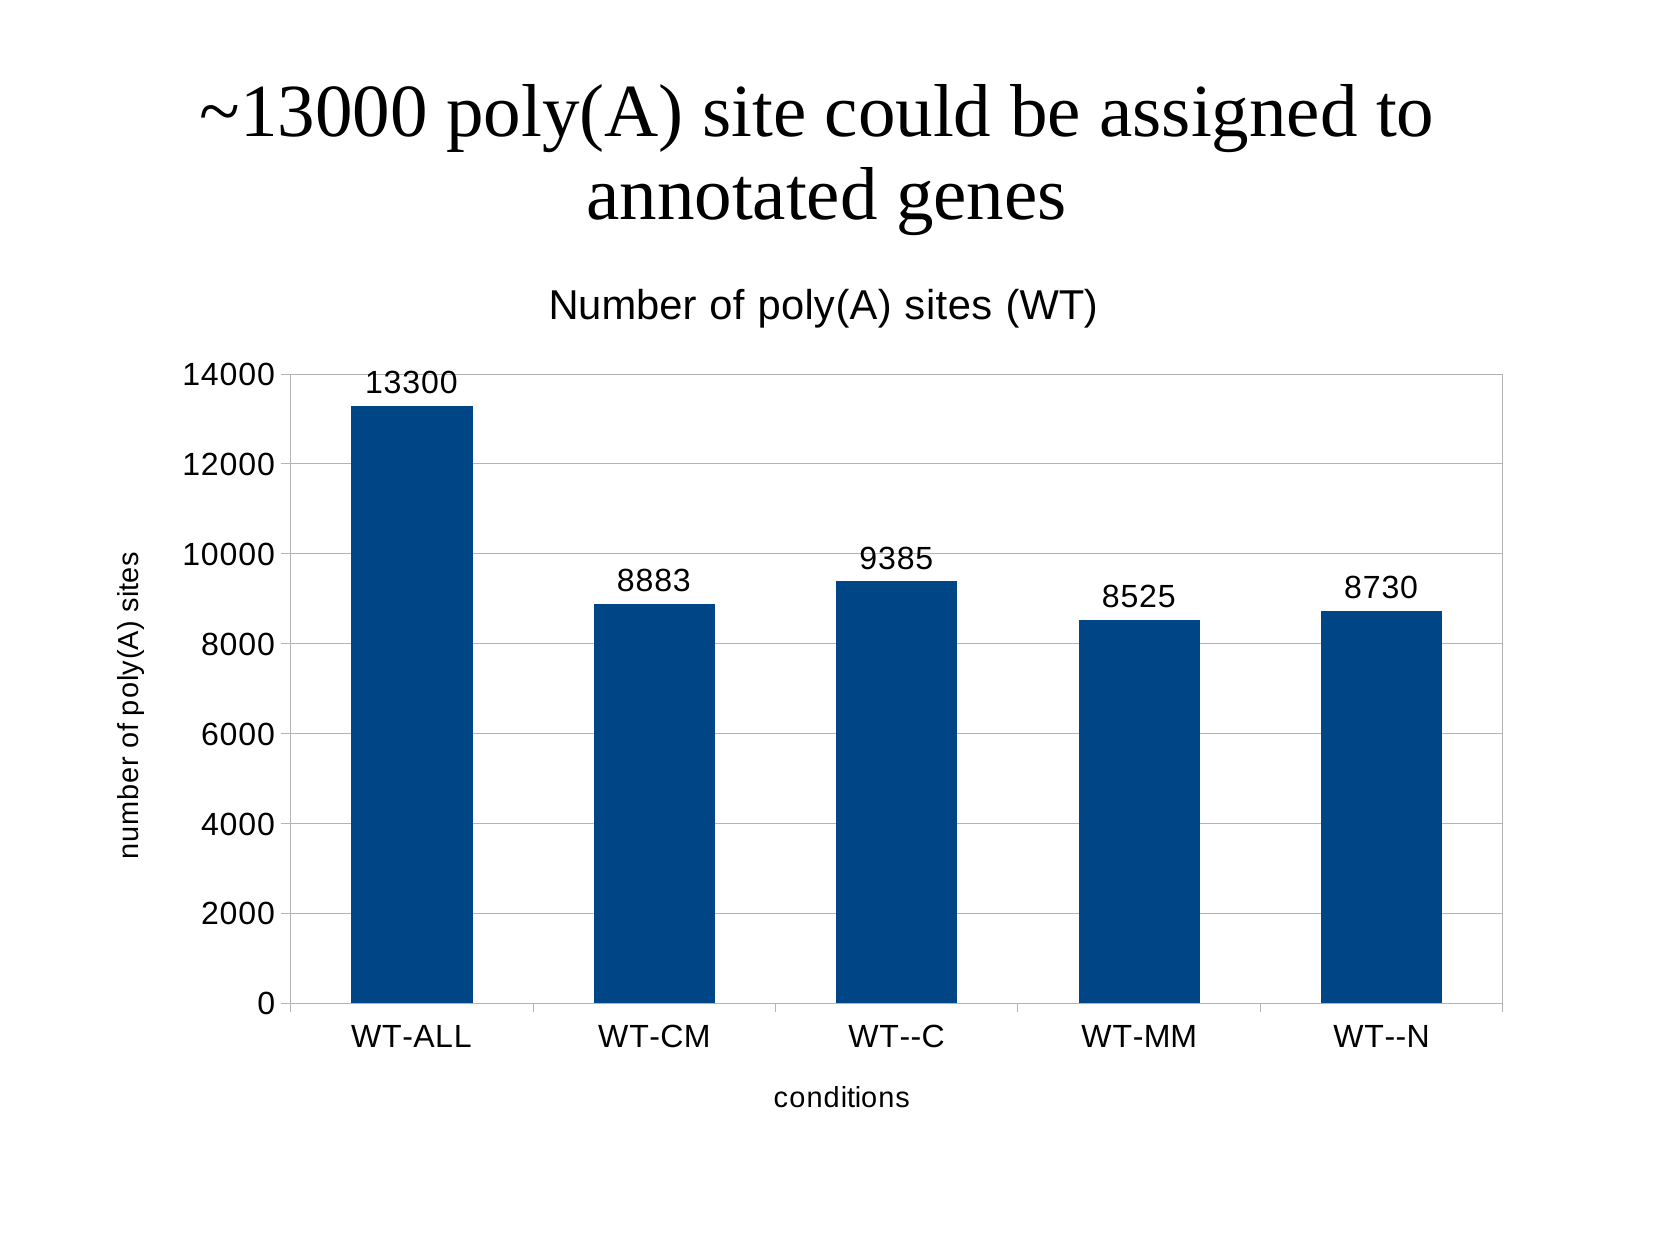

# ~13000 poly(A) site could be assigned to annotated genes
### Chart: Number of poly(A) sites (WT)
| Category | Column E |
|---|---|
| WT-ALL | 13300.0 |
| WT-CM | 8883.0 |
| WT--C | 9385.0 |
| WT-MM | 8525.0 |
| WT--N | 8730.0 |